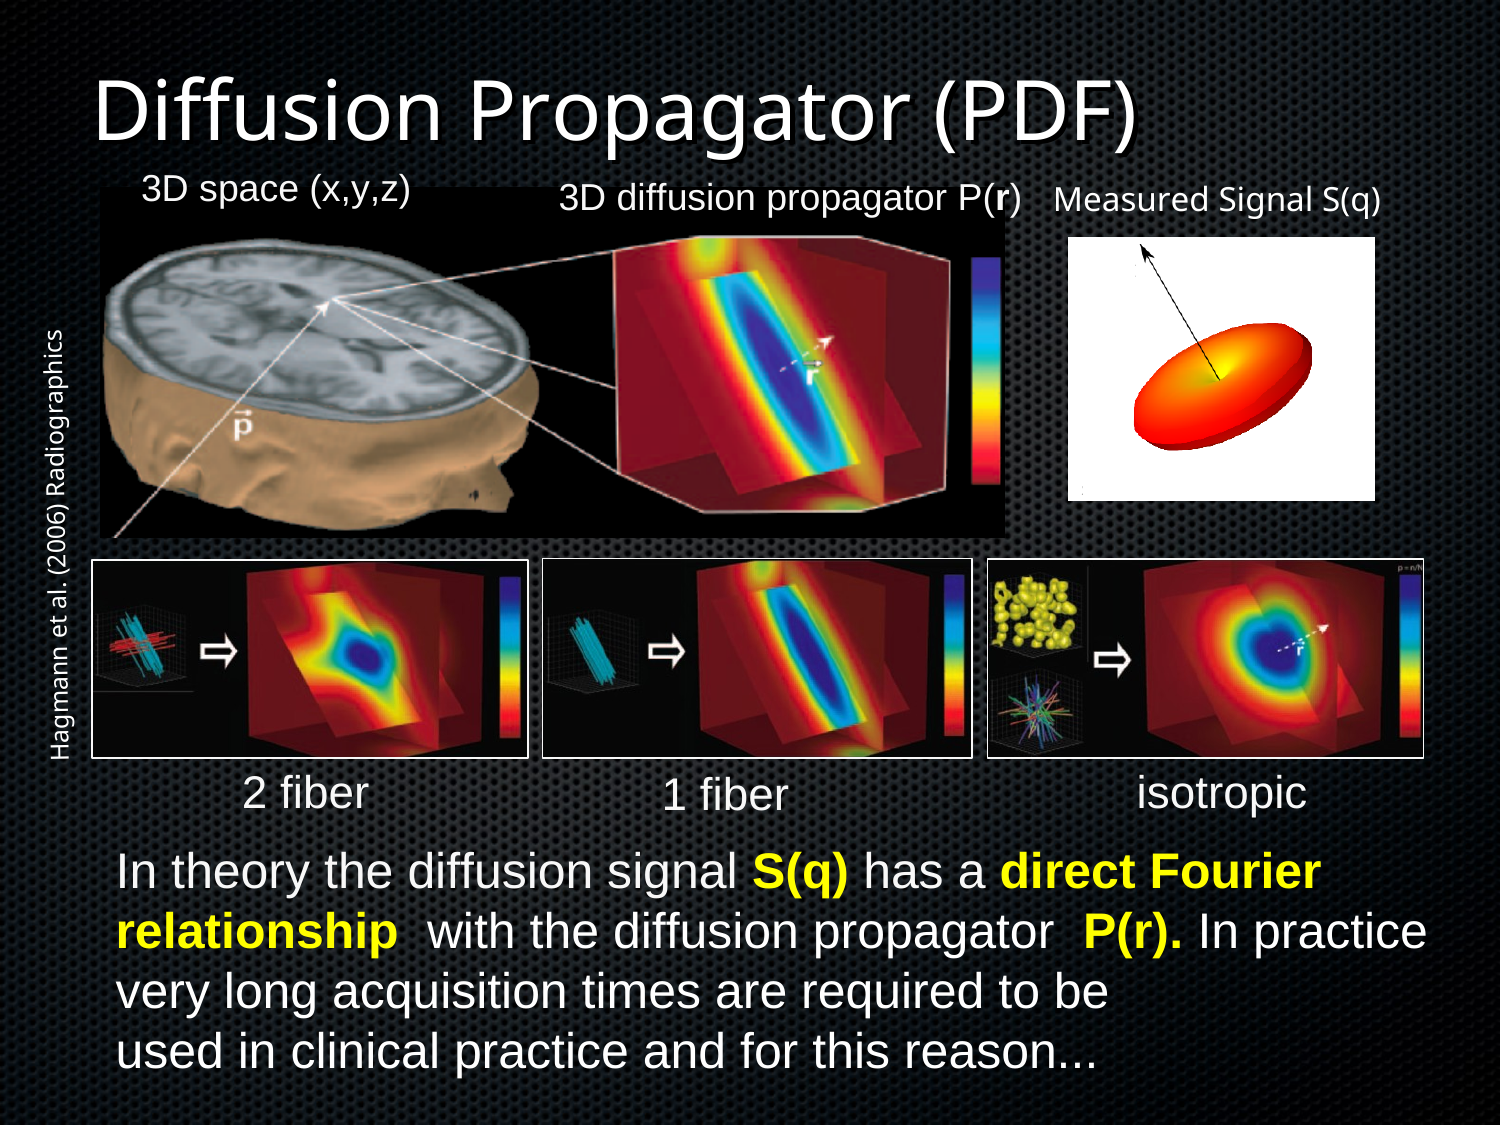

# Diffusion Propagator (PDF)
3D space (x,y,z)
Measured Signal S(q)
3D diffusion propagator P(r)
Hagmann et al. (2006) Radiographics
1 fiber
isotropic
2 fiber
In theory the diffusion signal S(q) has a direct Fourier relationship with the diffusion propagator P(r). In practice very long acquisition times are required to be
used in clinical practice and for this reason...